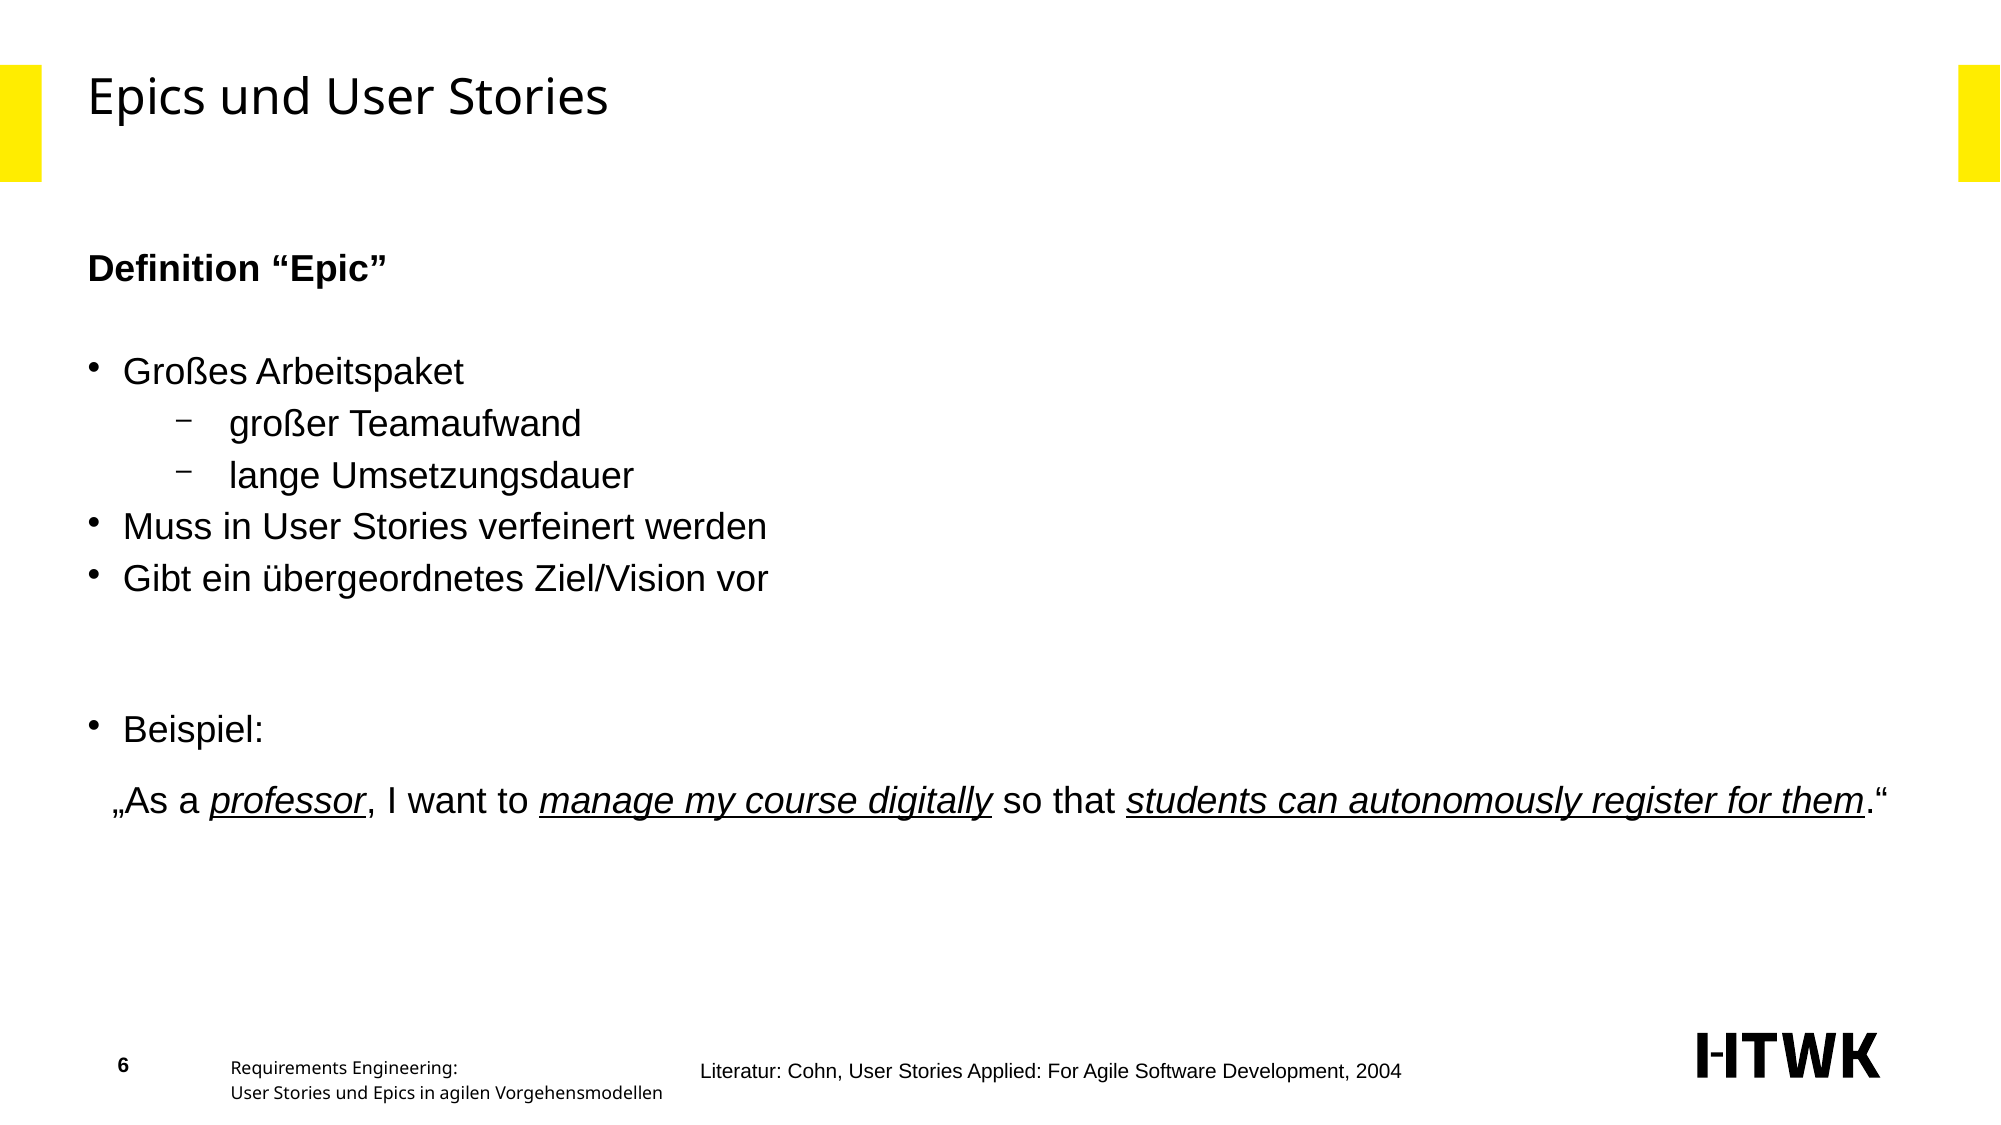

# Epics und User Stories
Definition “Epic”
Großes Arbeitspaket
großer Teamaufwand
lange Umsetzungsdauer
Muss in User Stories verfeinert werden
Gibt ein übergeordnetes Ziel/Vision vor
Beispiel:
„As a professor, I want to manage my course digitally so that students can autonomously register for them.“
6
Literatur: Cohn, User Stories Applied: For Agile Software Development, 2004